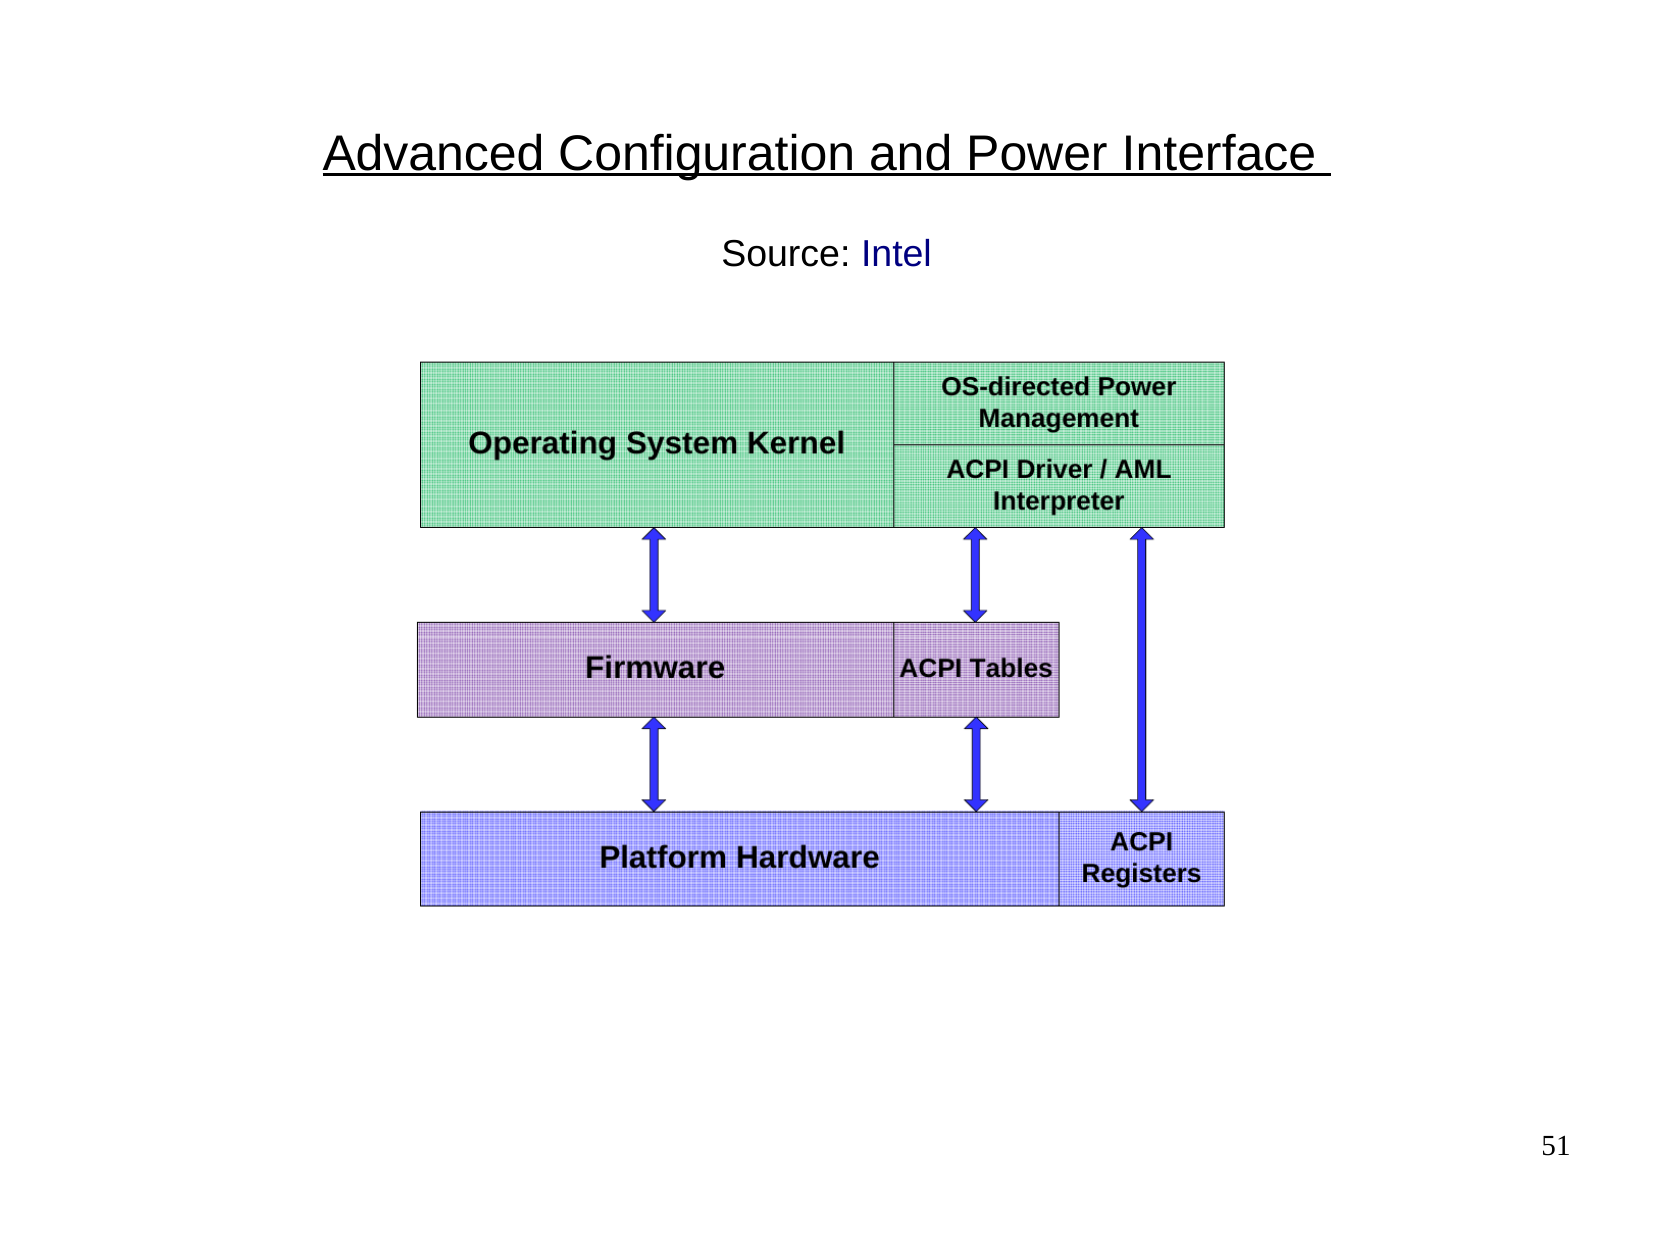

# Advanced Configuration and Power Interface
Source: Intel
51